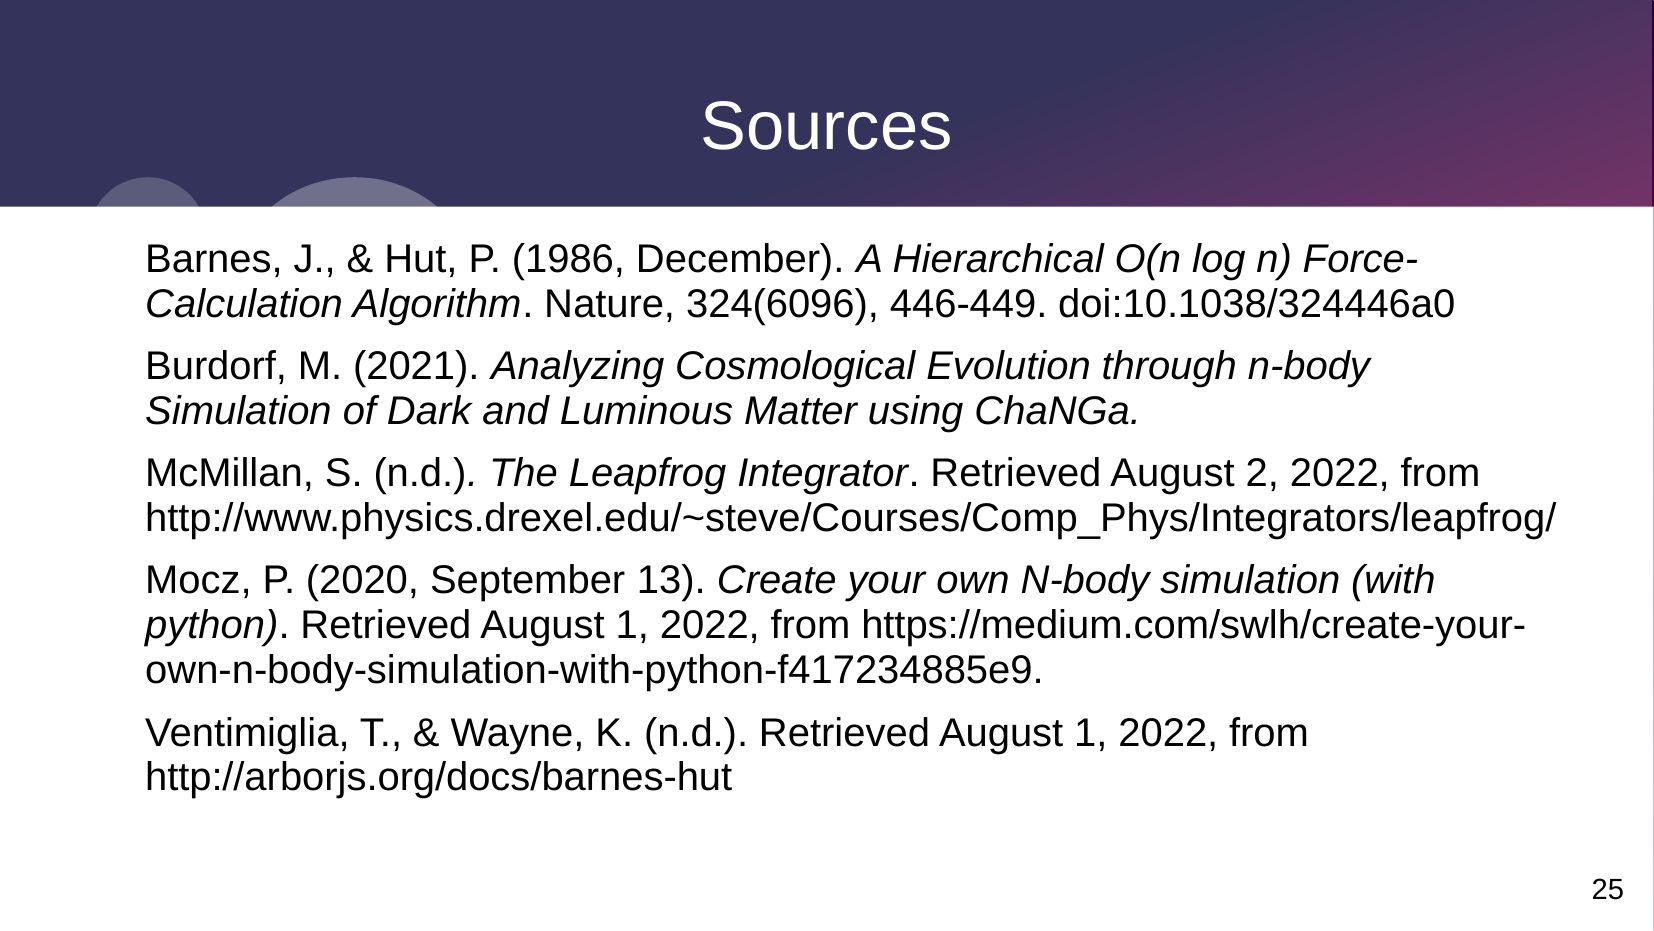

# Sources
Barnes, J., & Hut, P. (1986, December). A Hierarchical O(n log n) Force-Calculation Algorithm. Nature, 324(6096), 446-449. doi:10.1038/324446a0
Burdorf, M. (2021). Analyzing Cosmological Evolution through n-body Simulation of Dark and Luminous Matter using ChaNGa.
McMillan, S. (n.d.). The Leapfrog Integrator. Retrieved August 2, 2022, from http://www.physics.drexel.edu/~steve/Courses/Comp_Phys/Integrators/leapfrog/
Mocz, P. (2020, September 13). Create your own N-body simulation (with python). Retrieved August 1, 2022, from https://medium.com/swlh/create-your-own-n-body-simulation-with-python-f417234885e9.
Ventimiglia, T., & Wayne, K. (n.d.). Retrieved August 1, 2022, from http://arborjs.org/docs/barnes-hut